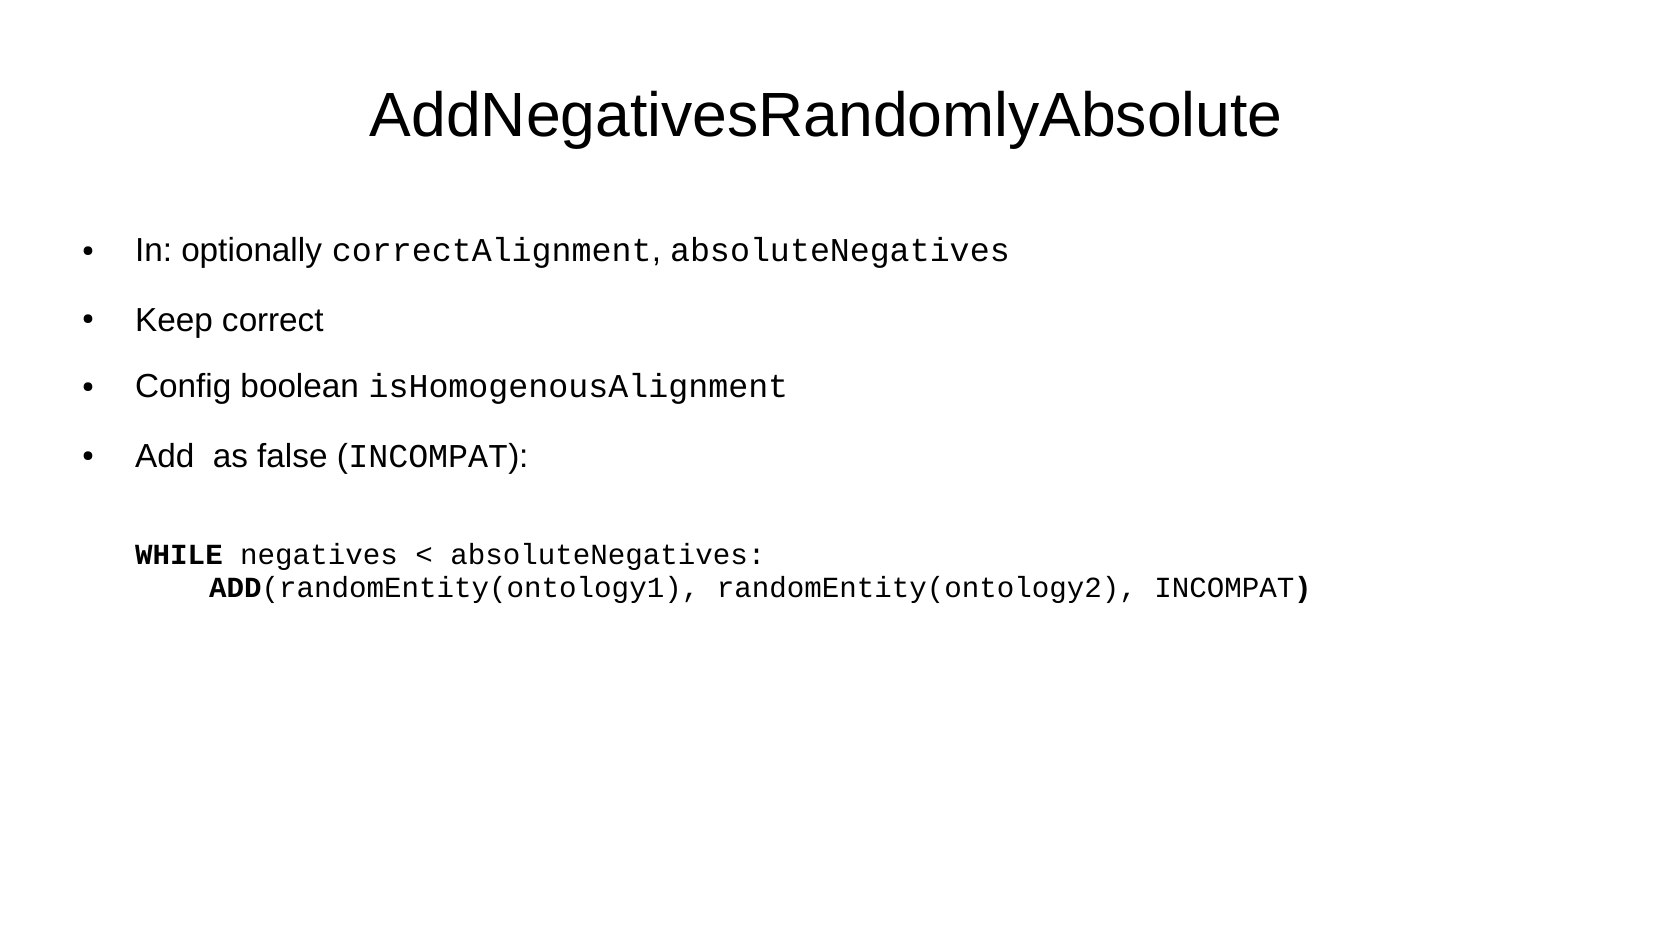

# AddNegativesRandomlyAbsolute
In: optionally correctAlignment, absoluteNegatives
Keep correct
Config boolean isHomogenousAlignment
Add as false (INCOMPAT):
WHILE negatives < absoluteNegatives:
	ADD(randomEntity(ontology1), randomEntity(ontology2), INCOMPAT)